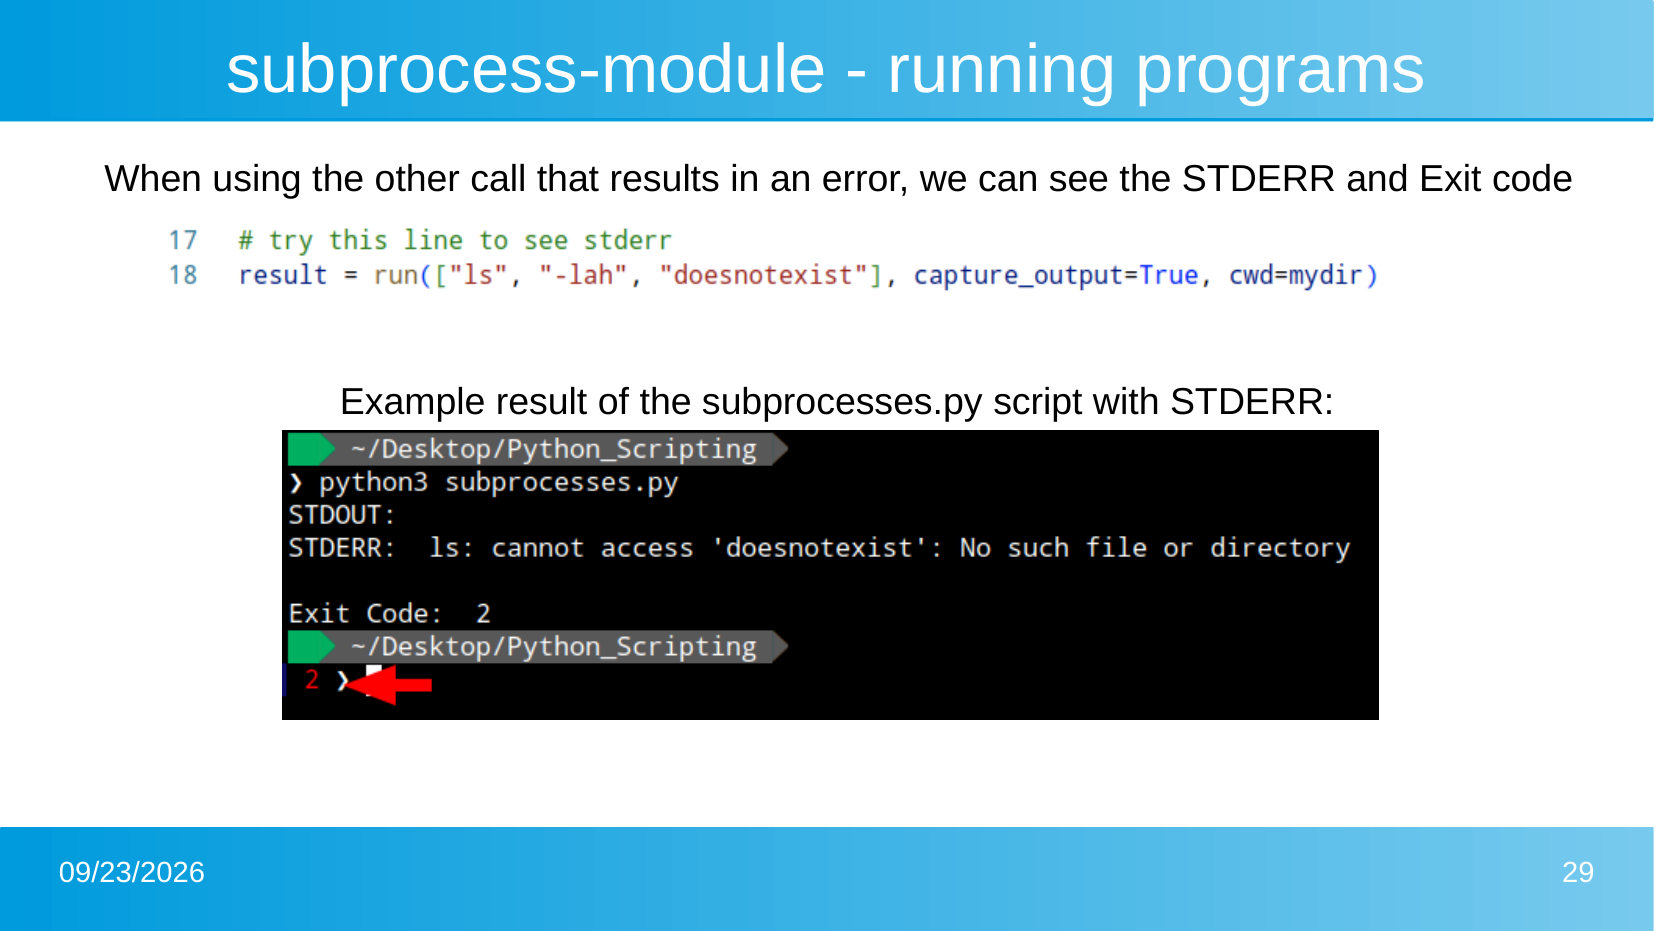

# subprocess-module - running programs
When using the other call that results in an error, we can see the STDERR and Exit code
Example result of the subprocesses.py script with STDERR:
29